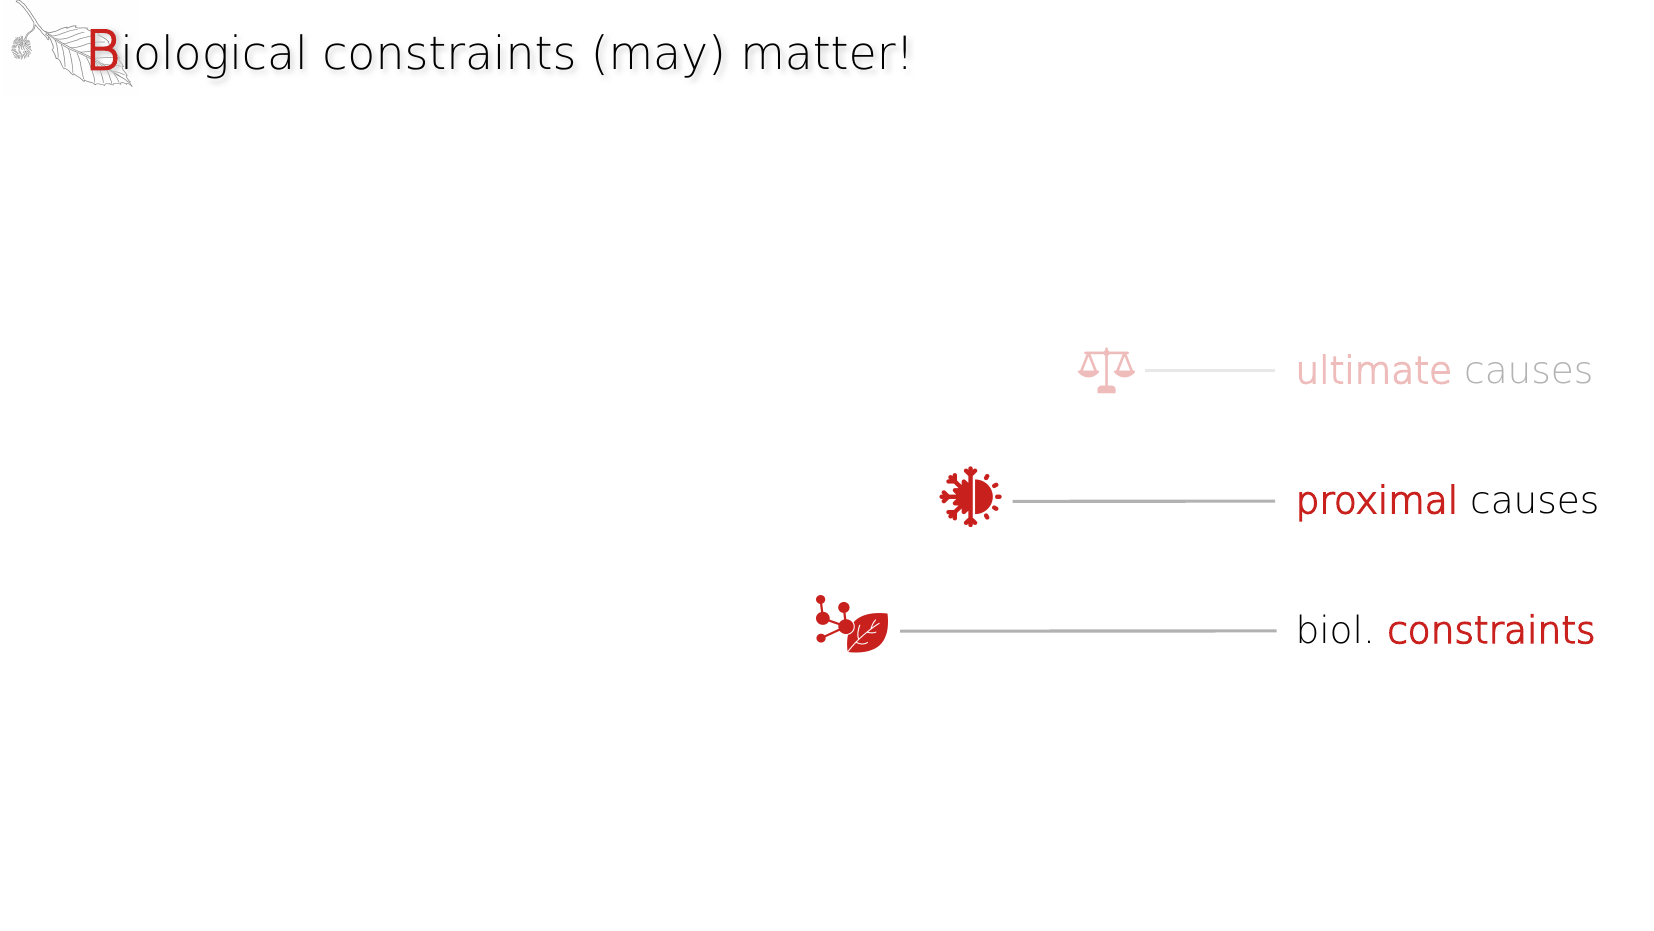

Biological constraints (may) matter!
ultimate causes
proximal causes
biol. constraints